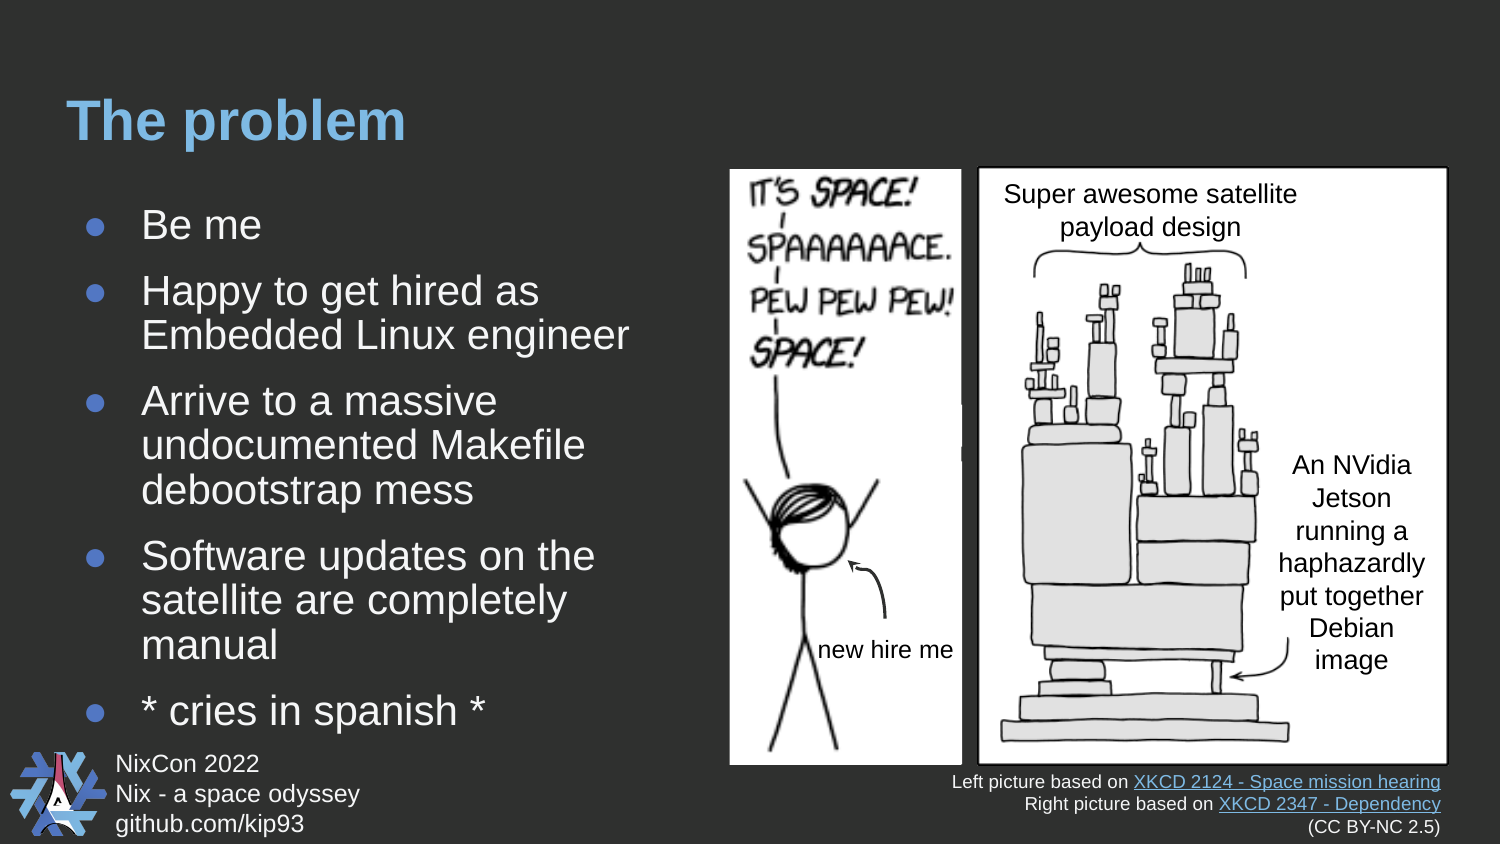

# The problem
Super awesome satellite payload design
Be me
Happy to get hired as Embedded Linux engineer
Arrive to a massive undocumented Makefile debootstrap mess
Software updates on the satellite are completely manual
* cries in spanish *
An NVidia Jetson running a haphazardly put together Debian image
new hire me
Left picture based on XKCD 2124 - Space mission hearing
Right picture based on XKCD 2347 - Dependency
(CC BY-NC 2.5)